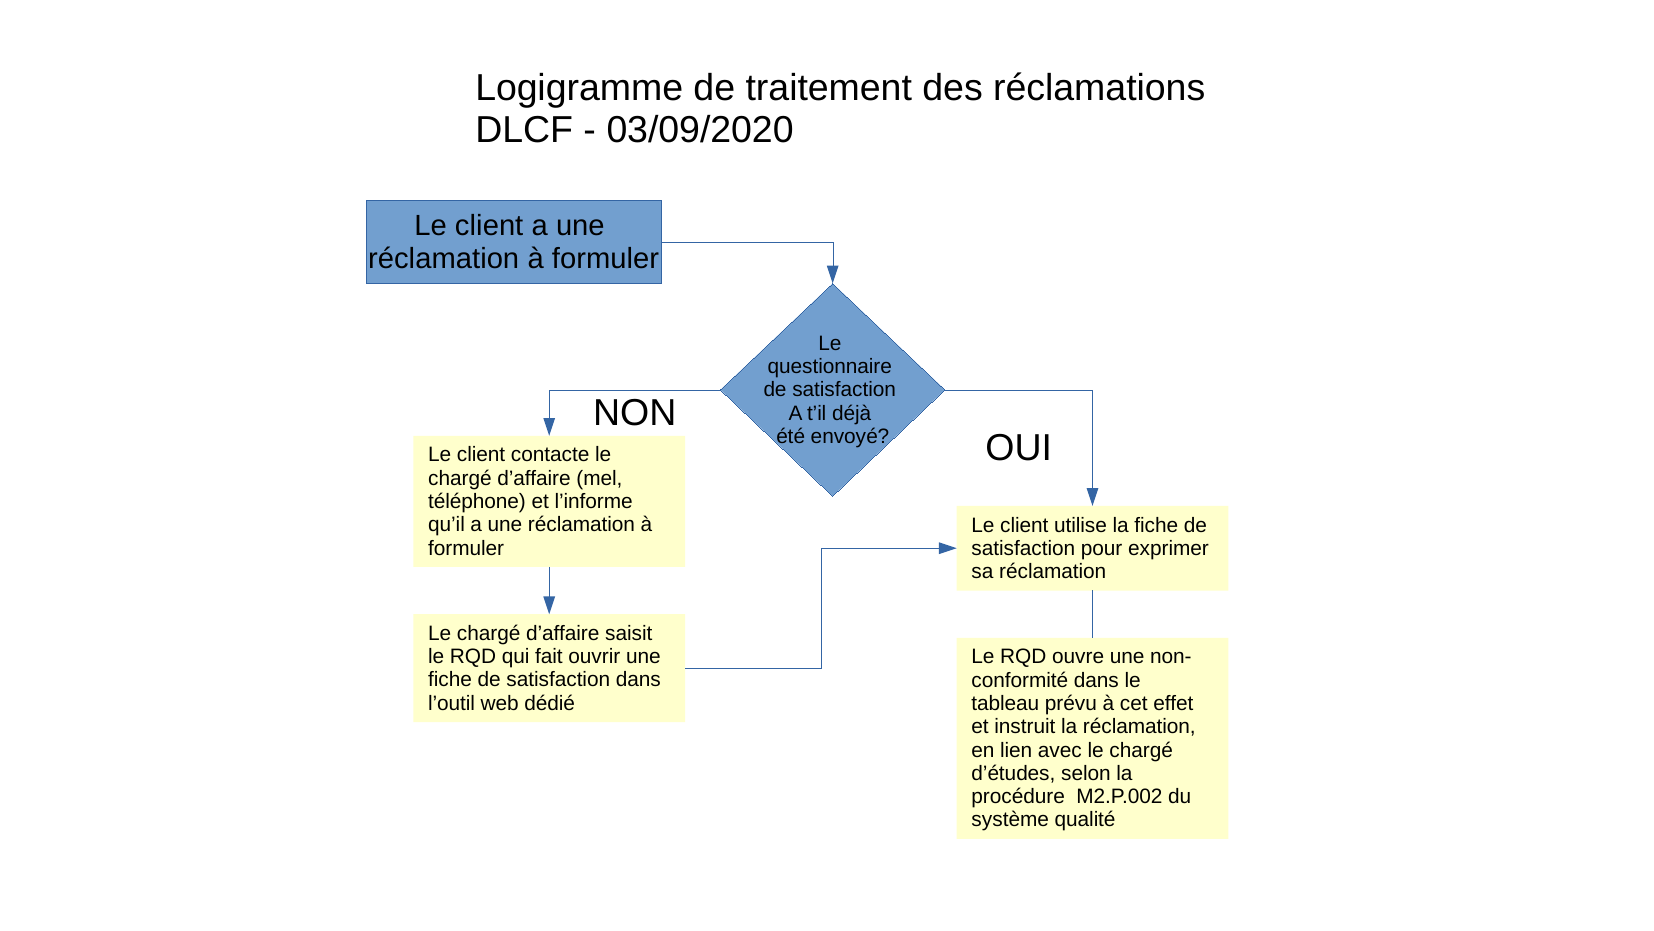

Logigramme de traitement des réclamations
DLCF - 03/09/2020
Le client a une
réclamation à formuler
Le
questionnaire
de satisfaction
A t’il déjà
été envoyé?
Le client contacte le chargé d’affaire (mel, téléphone) et l’informe qu’il a une réclamation à formuler
Le client utilise la fiche de satisfaction pour exprimer sa réclamation
Le chargé d’affaire saisit le RQD qui fait ouvrir une fiche de satisfaction dans l’outil web dédié
Le RQD ouvre une non-conformité dans le tableau prévu à cet effet et instruit la réclamation, en lien avec le chargé d’études, selon la procédure M2.P.002 du système qualité